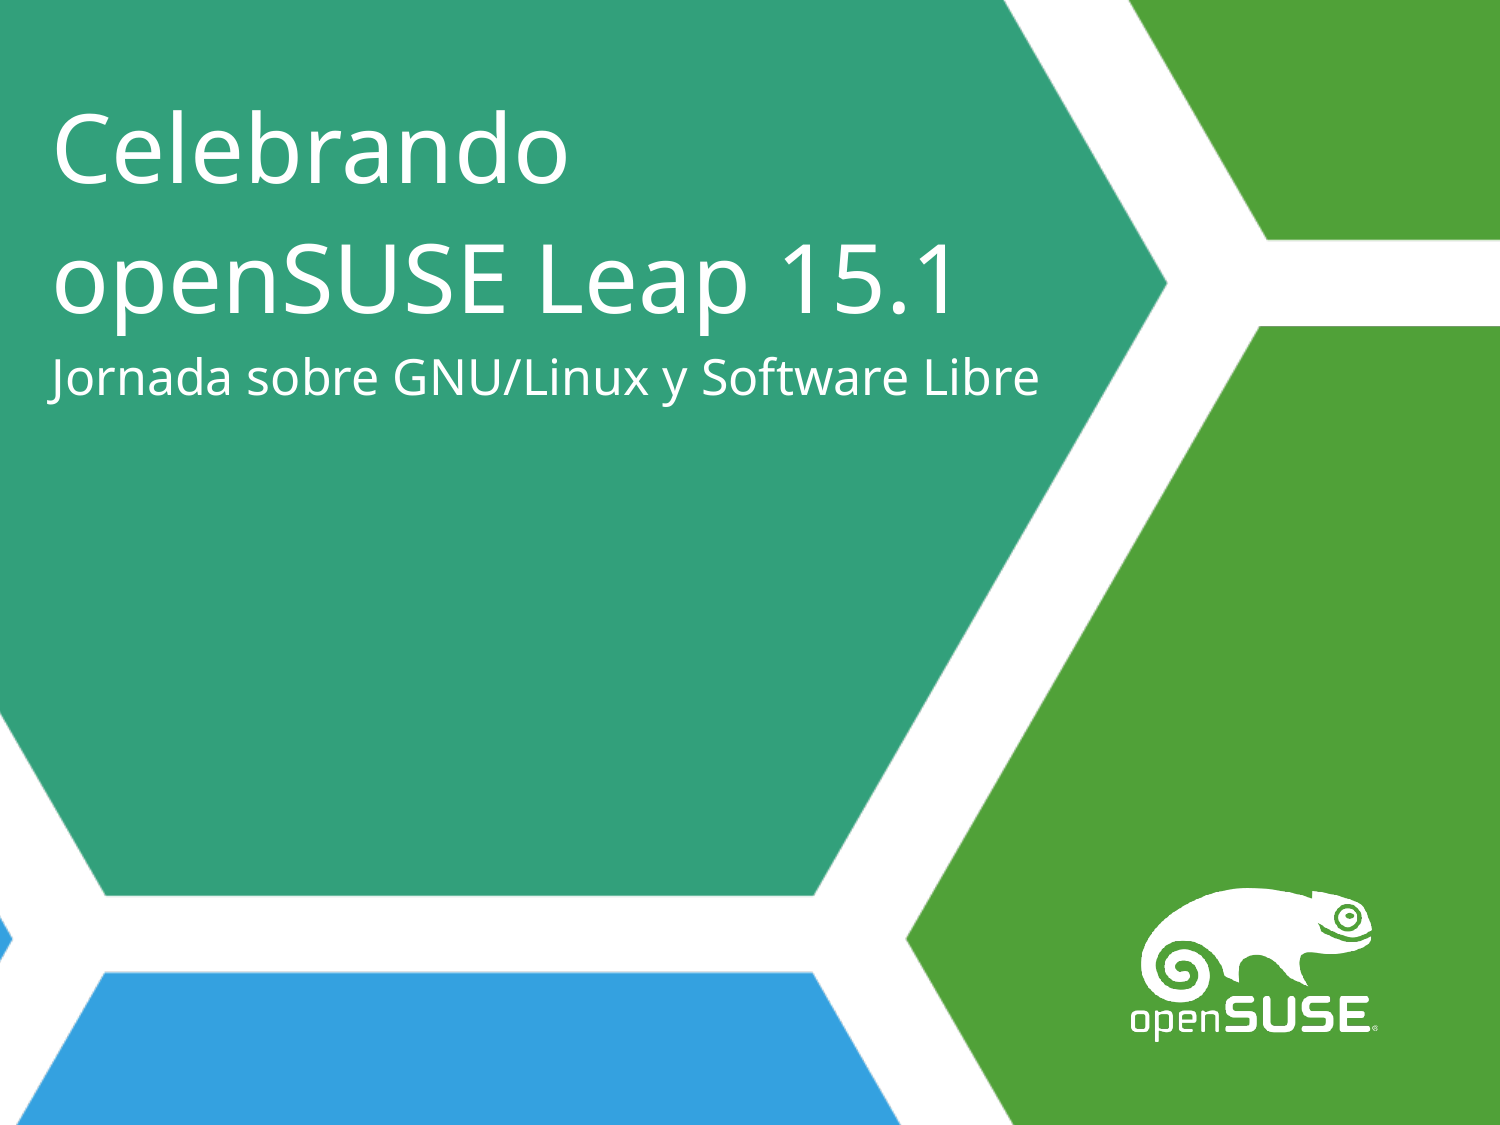

# Celebrando openSUSE Leap 15.1 Jornada sobre GNU/Linux y Software Libre